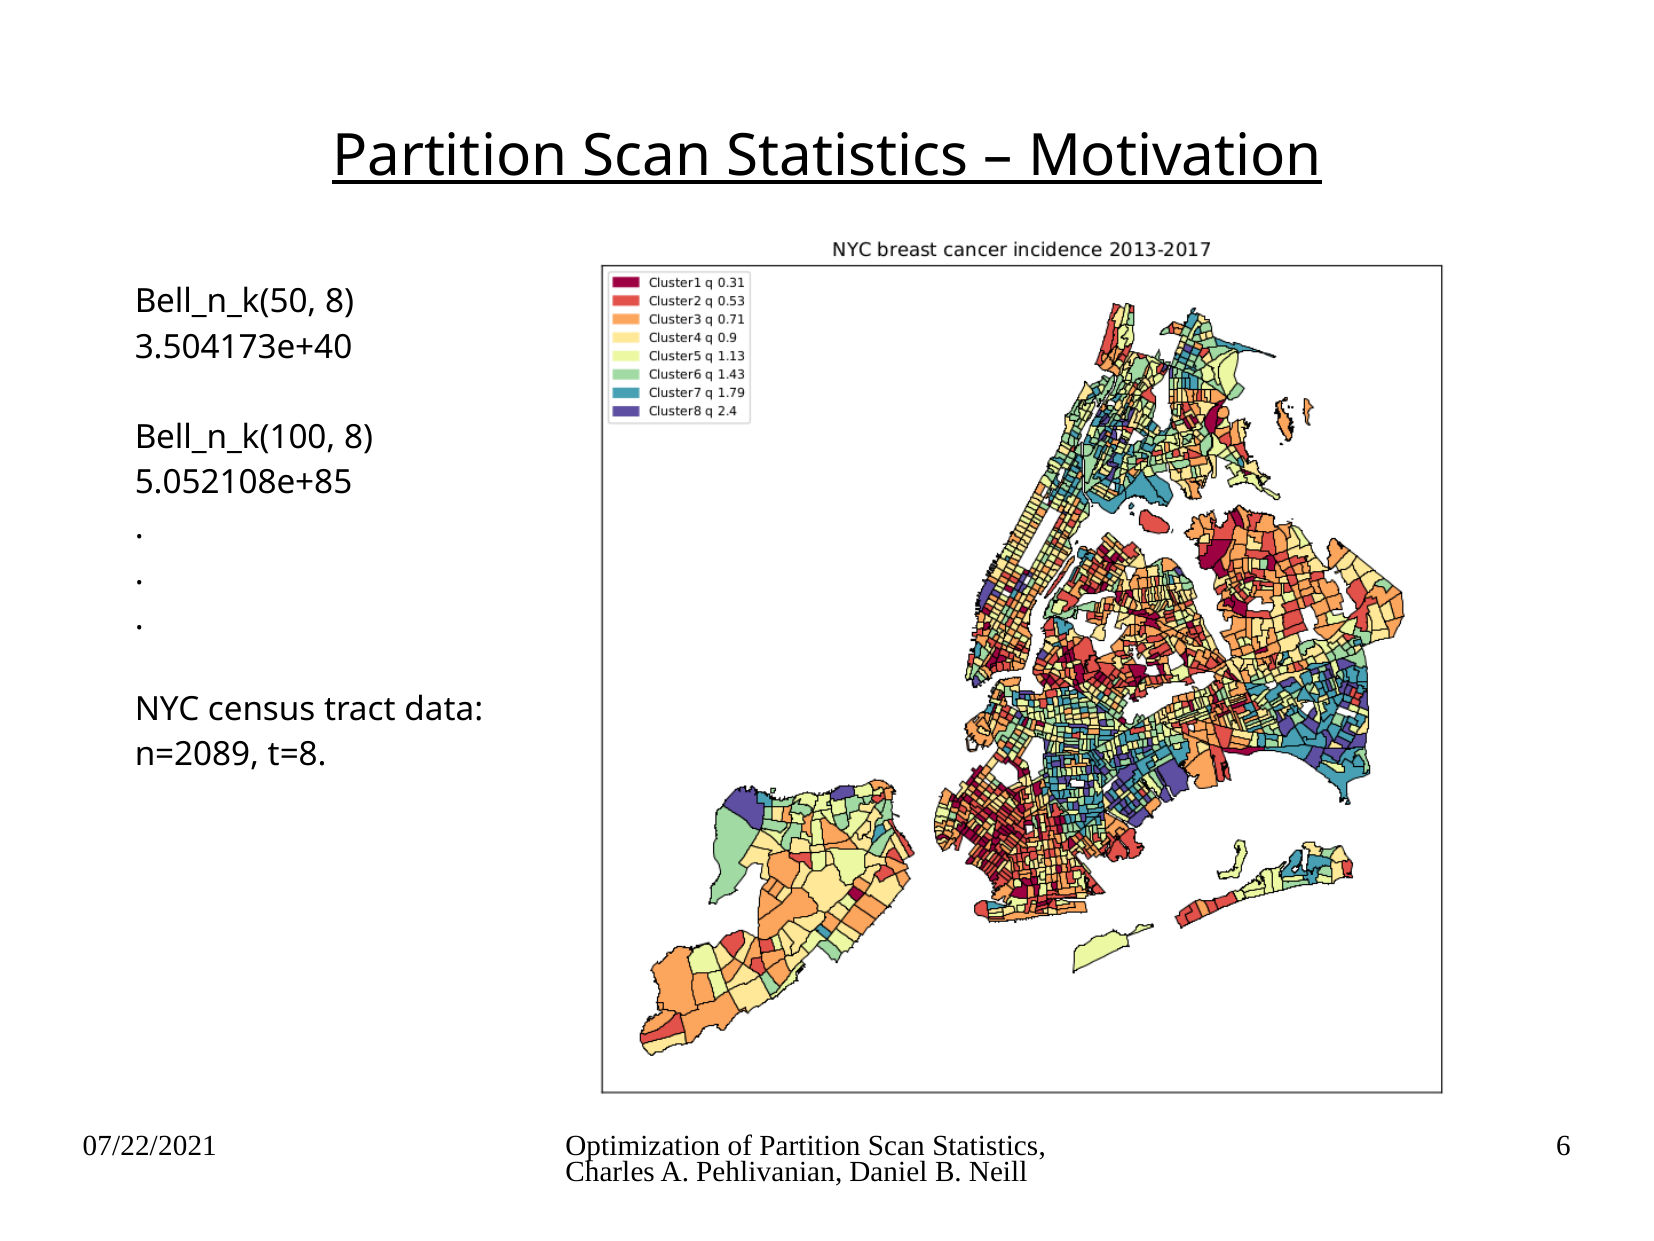

# Partition Scan Statistics – Motivation
Bell_n_k(50, 8) 3.504173e+40
Bell_n_k(100, 8)
5.052108e+85
.
.
.
NYC census tract data: n=2089, t=8.
07/22/2021
Optimization of Partition Scan Statistics, Charles A. Pehlivanian, Daniel B. Neill
6